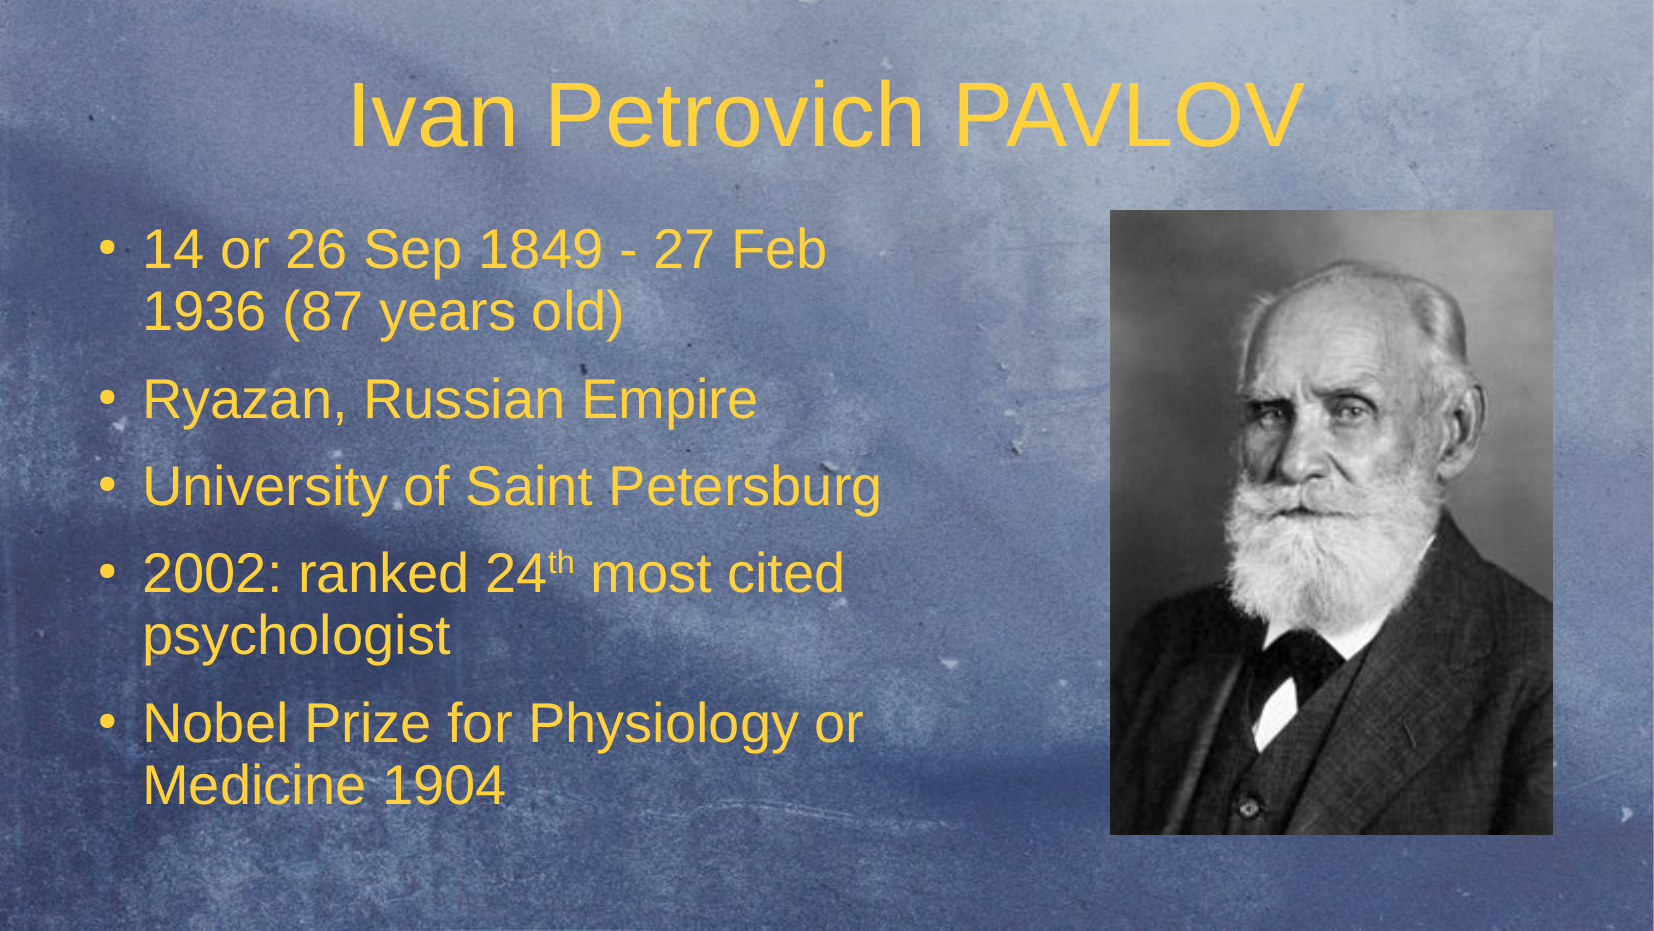

# Ivan Petrovich PAVLOV
14 or 26 Sep 1849 - 27 Feb 1936 (87 years old)
Ryazan, Russian Empire
University of Saint Petersburg
2002: ranked 24th most cited psychologist
Nobel Prize for Physiology or Medicine 1904